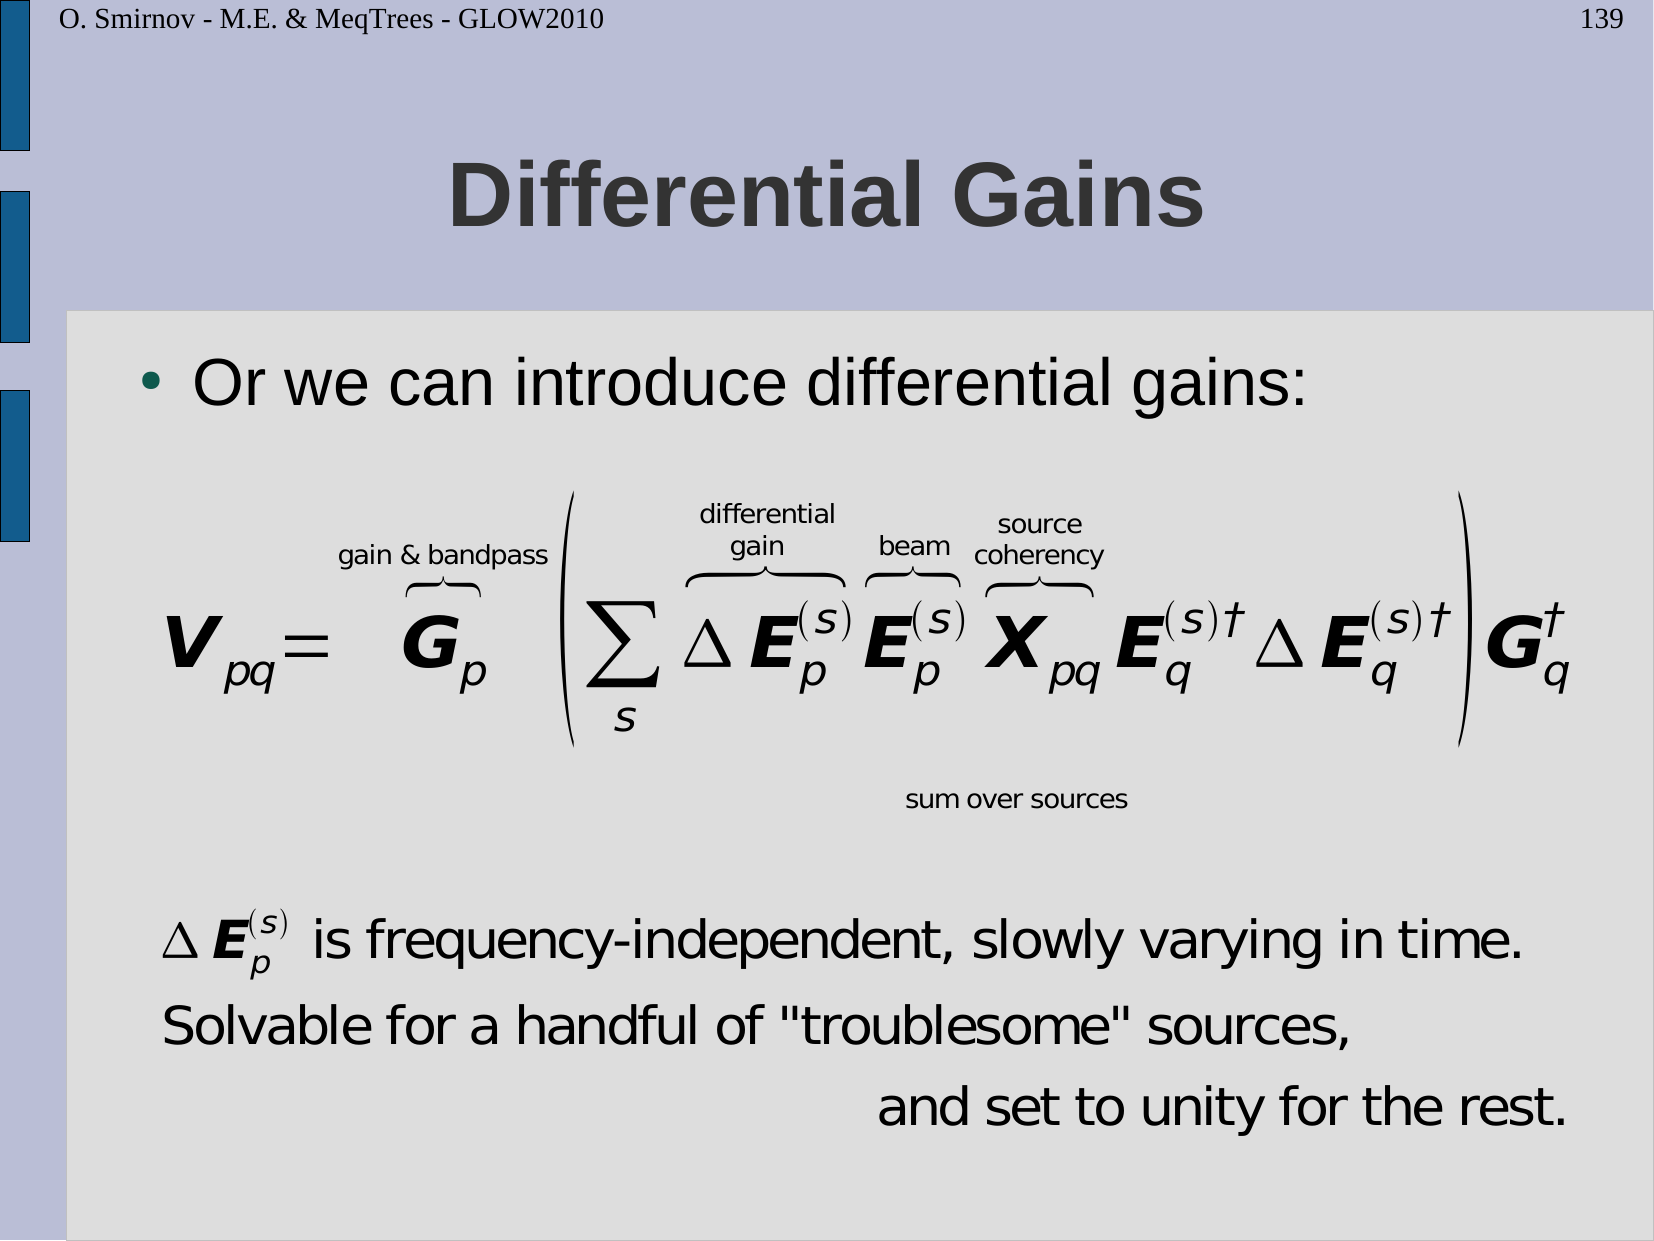

O. Smirnov - M.E. & MeqTrees - GLOW2010
139
# Differential Gains
Or we can introduce differential gains: